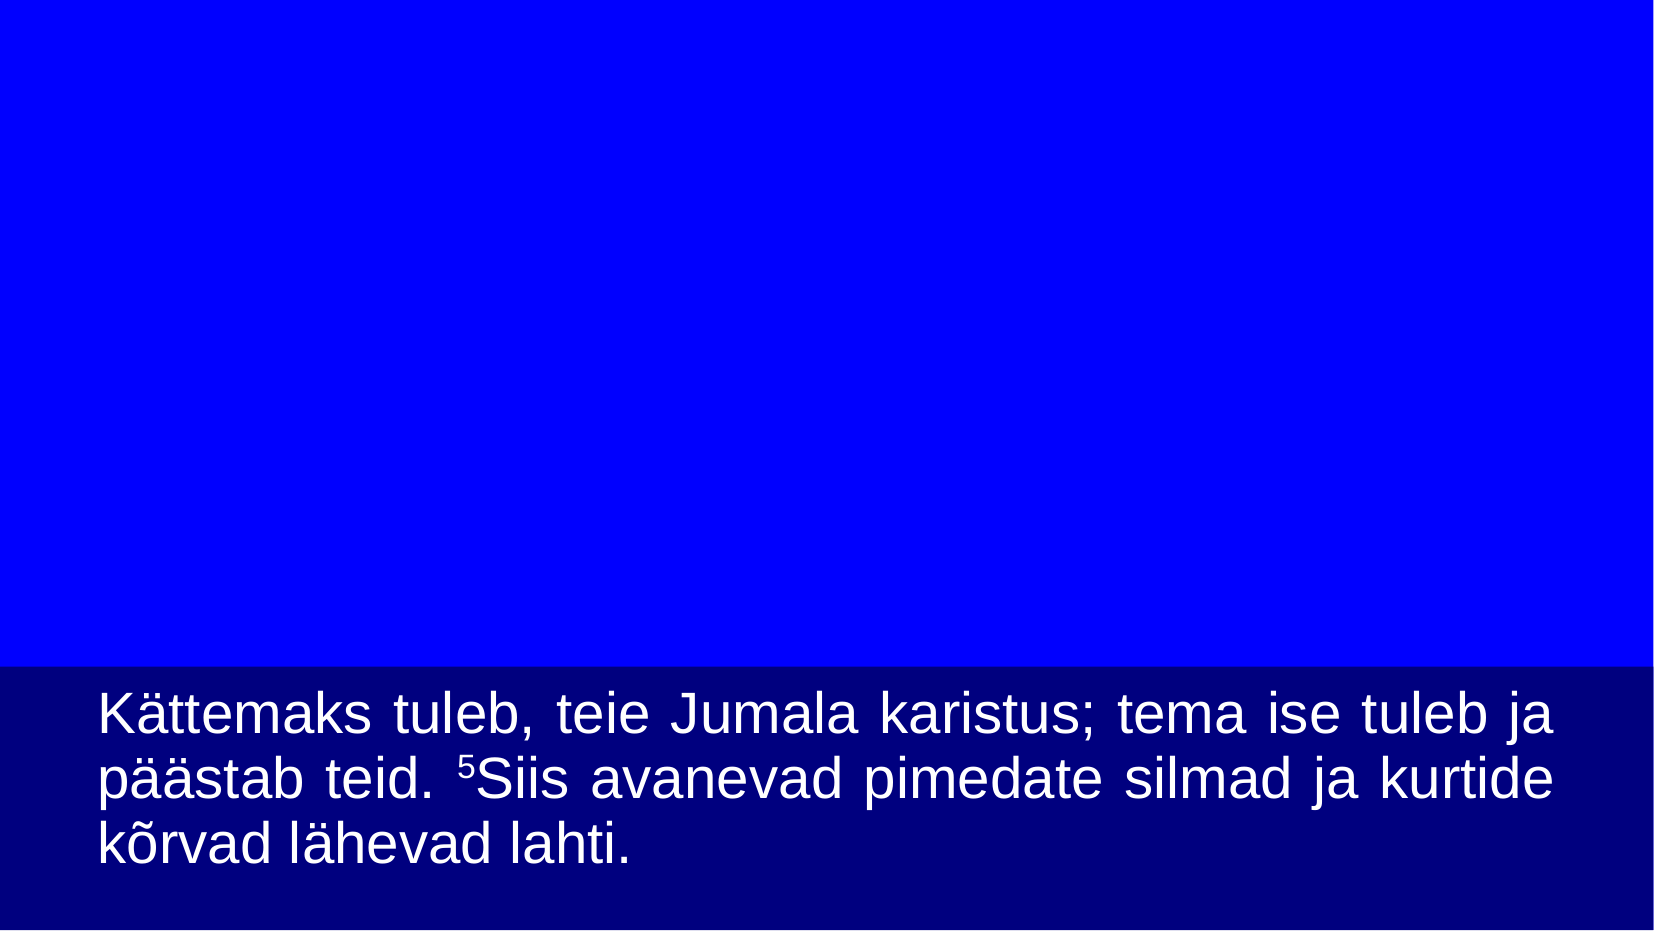

Kättemaks tuleb, teie Jumala karistus; tema ise tuleb ja päästab teid. 5Siis avanevad pimedate silmad ja kurtide kõrvad lähevad lahti.